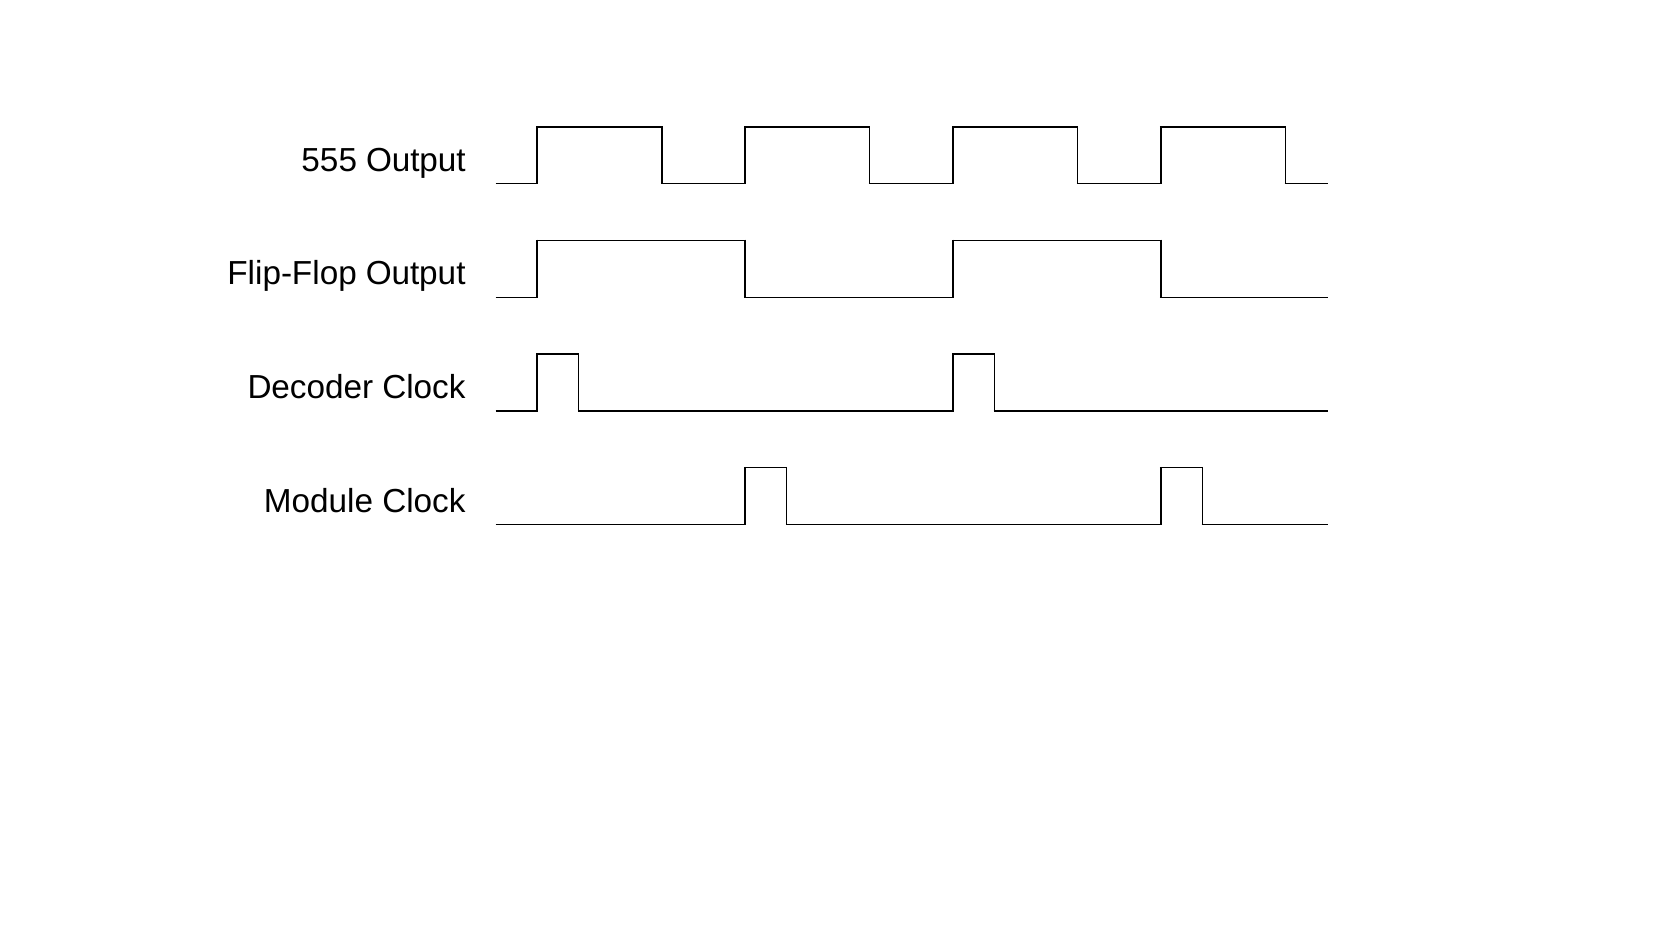

| | | | | | | | | | | | | | | | | | | | |
| --- | --- | --- | --- | --- | --- | --- | --- | --- | --- | --- | --- | --- | --- | --- | --- | --- | --- | --- | --- |
| | | | | | | | | | | | | | | | | | | | |
| | | | | | | | | | | | | | | | | | | | |
| | | | | | | | | | | | | | | | | | | | |
| | | | | | | | | | | | | | | | | | | | |
| | | | | | | | | | | | | | | | | | | | |
| | | | | | | | | | | | | | | | | | | | |
| 555 Output |
| --- |
| |
| Flip-Flop Output |
| |
| Decoder Clock |
| |
| Module Clock |